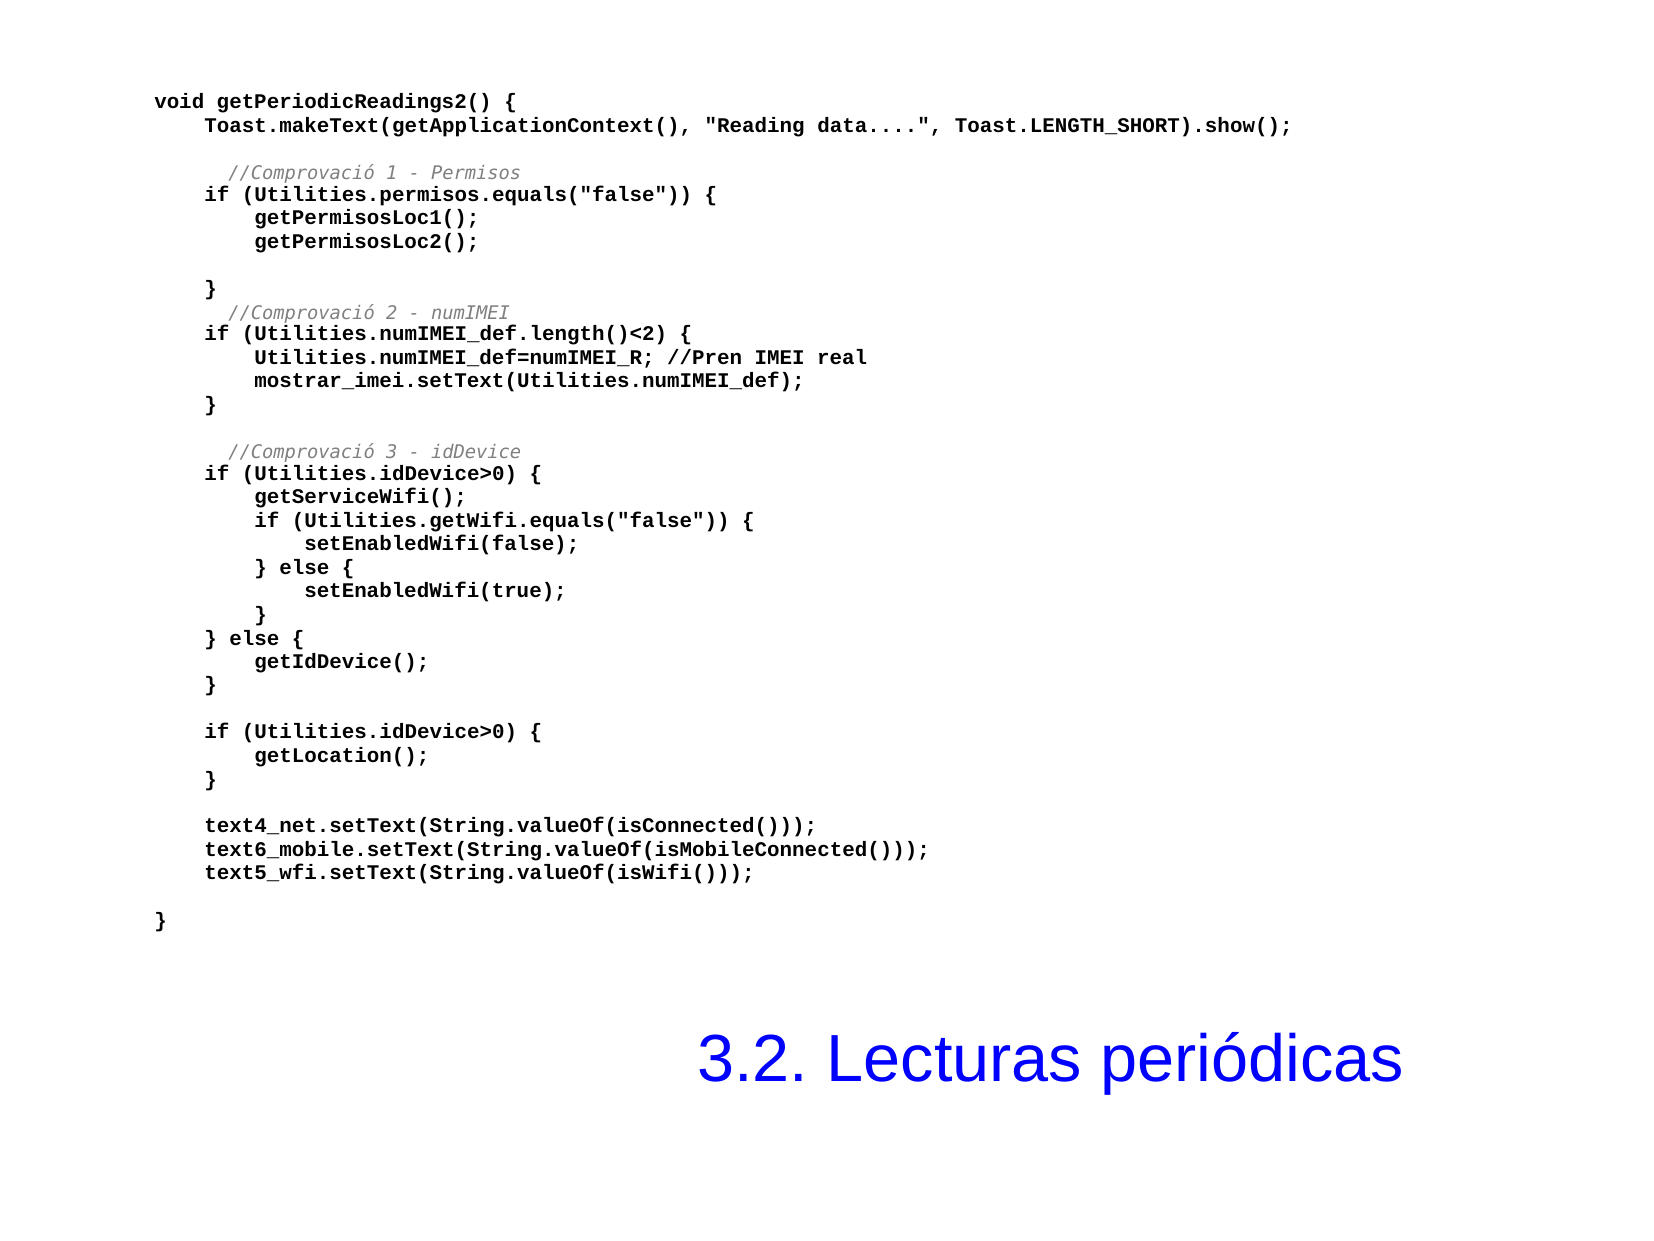

void getPeriodicReadings2() {
 Toast.makeText(getApplicationContext(), "Reading data....", Toast.LENGTH_SHORT).show();
	//Comprovació 1 - Permisos
 if (Utilities.permisos.equals("false")) {
 getPermisosLoc1();
 getPermisosLoc2();
 }
	//Comprovació 2 - numIMEI
 if (Utilities.numIMEI_def.length()<2) {
 Utilities.numIMEI_def=numIMEI_R; //Pren IMEI real
 mostrar_imei.setText(Utilities.numIMEI_def);
 }
	//Comprovació 3 - idDevice
 if (Utilities.idDevice>0) {
 getServiceWifi();
 if (Utilities.getWifi.equals("false")) {
 setEnabledWifi(false);
 } else {
 setEnabledWifi(true);
 }
 } else {
 getIdDevice();
 }
 if (Utilities.idDevice>0) {
 getLocation();
 }
 text4_net.setText(String.valueOf(isConnected()));
 text6_mobile.setText(String.valueOf(isMobileConnected()));
 text5_wfi.setText(String.valueOf(isWifi()));
}
# 3.2. Lecturas periódicas